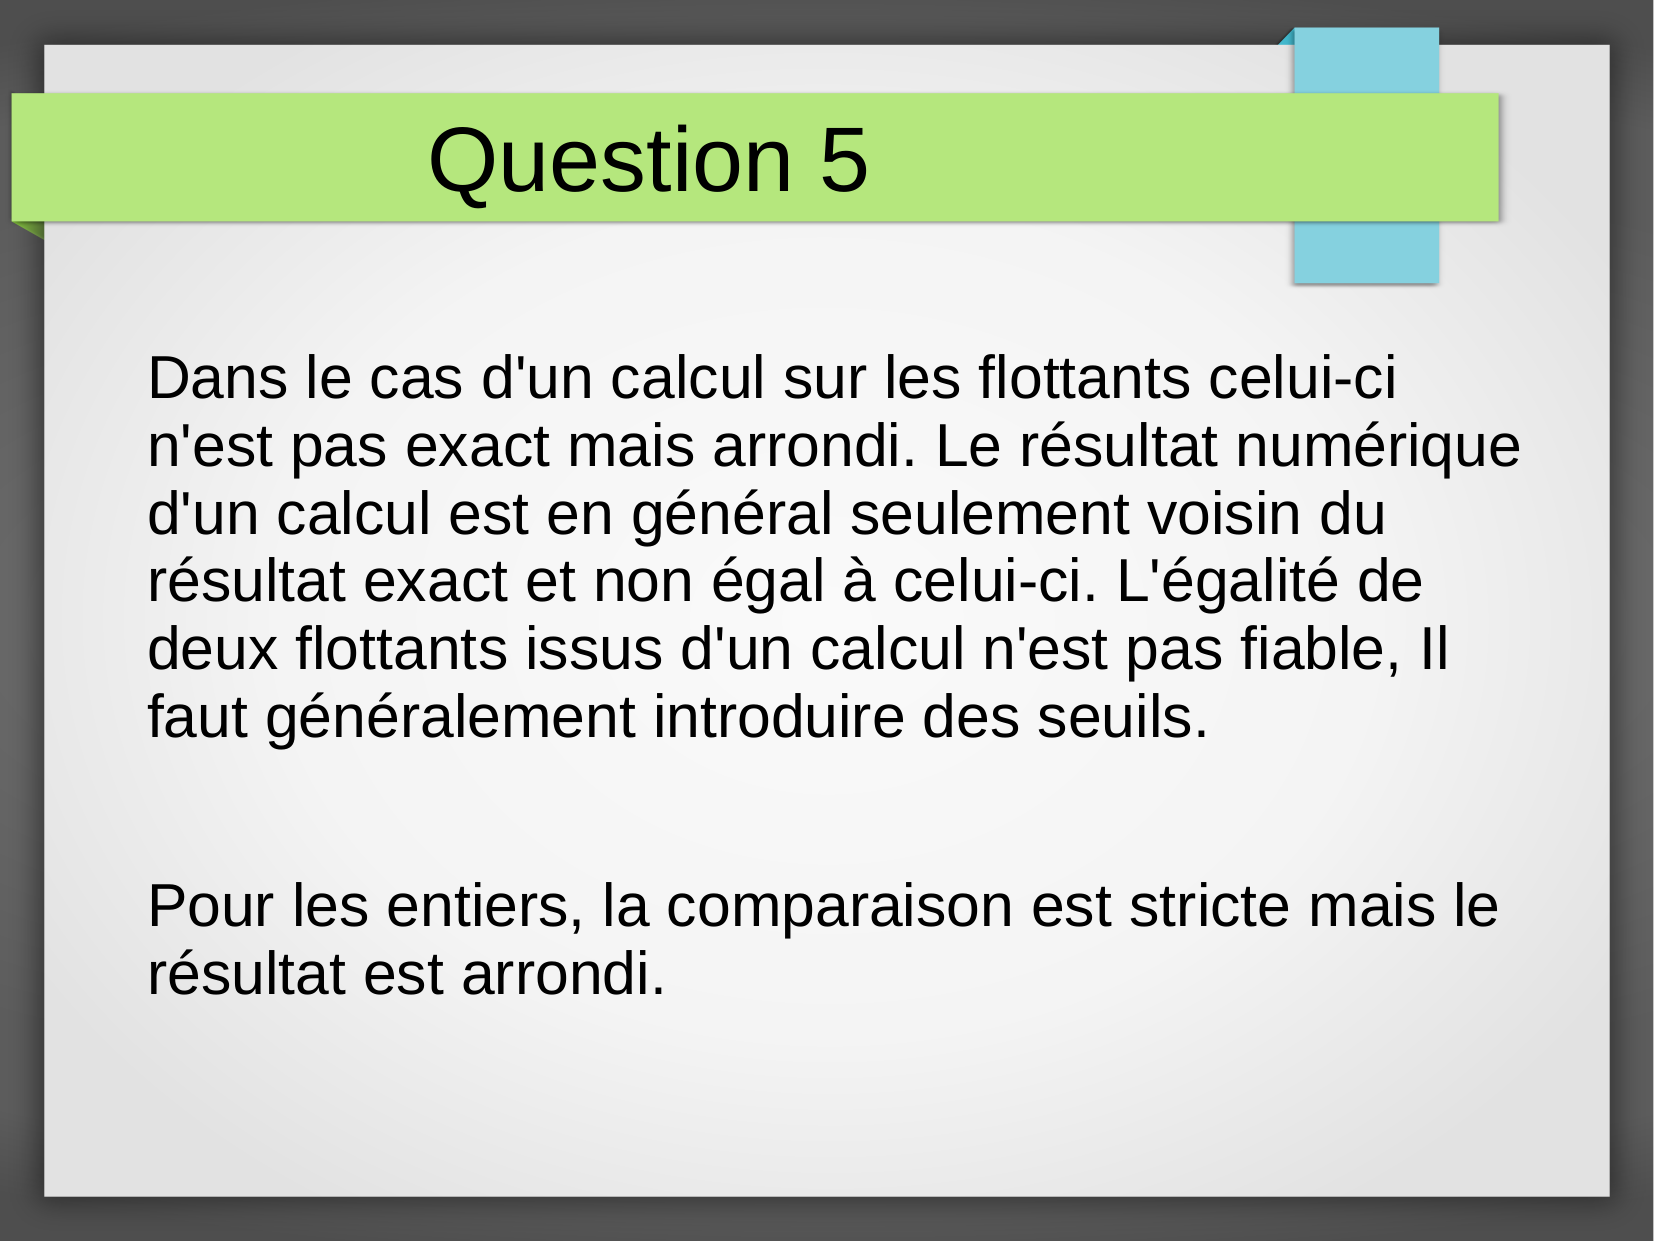

# Question 5
Dans le cas d'un calcul sur les flottants celui-ci n'est pas exact mais arrondi. Le résultat numérique d'un calcul est en général seulement voisin du résultat exact et non égal à celui-ci. L'égalité de deux flottants issus d'un calcul n'est pas fiable, Il faut généralement introduire des seuils.
Pour les entiers, la comparaison est stricte mais le résultat est arrondi.